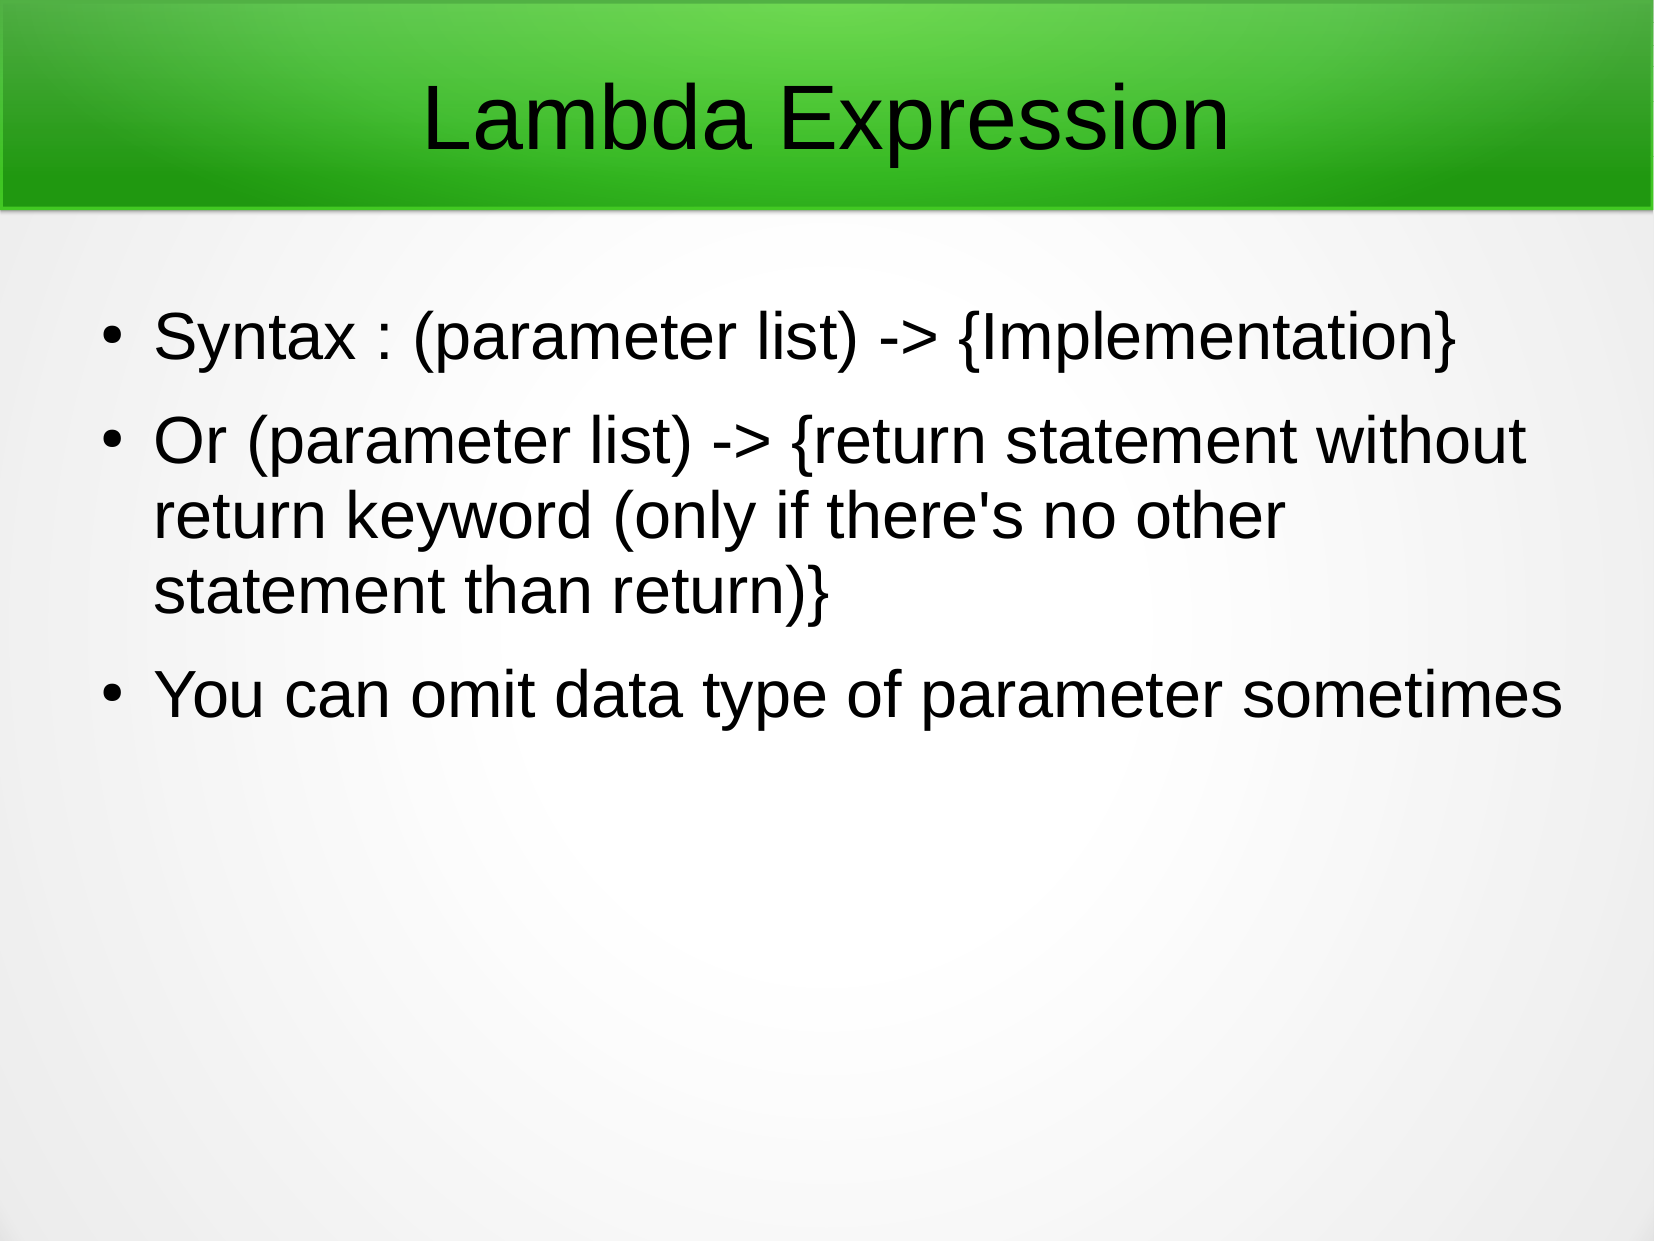

# Lambda Expression
Syntax : (parameter list) -> {Implementation}
Or (parameter list) -> {return statement without return keyword (only if there's no other statement than return)}
You can omit data type of parameter sometimes